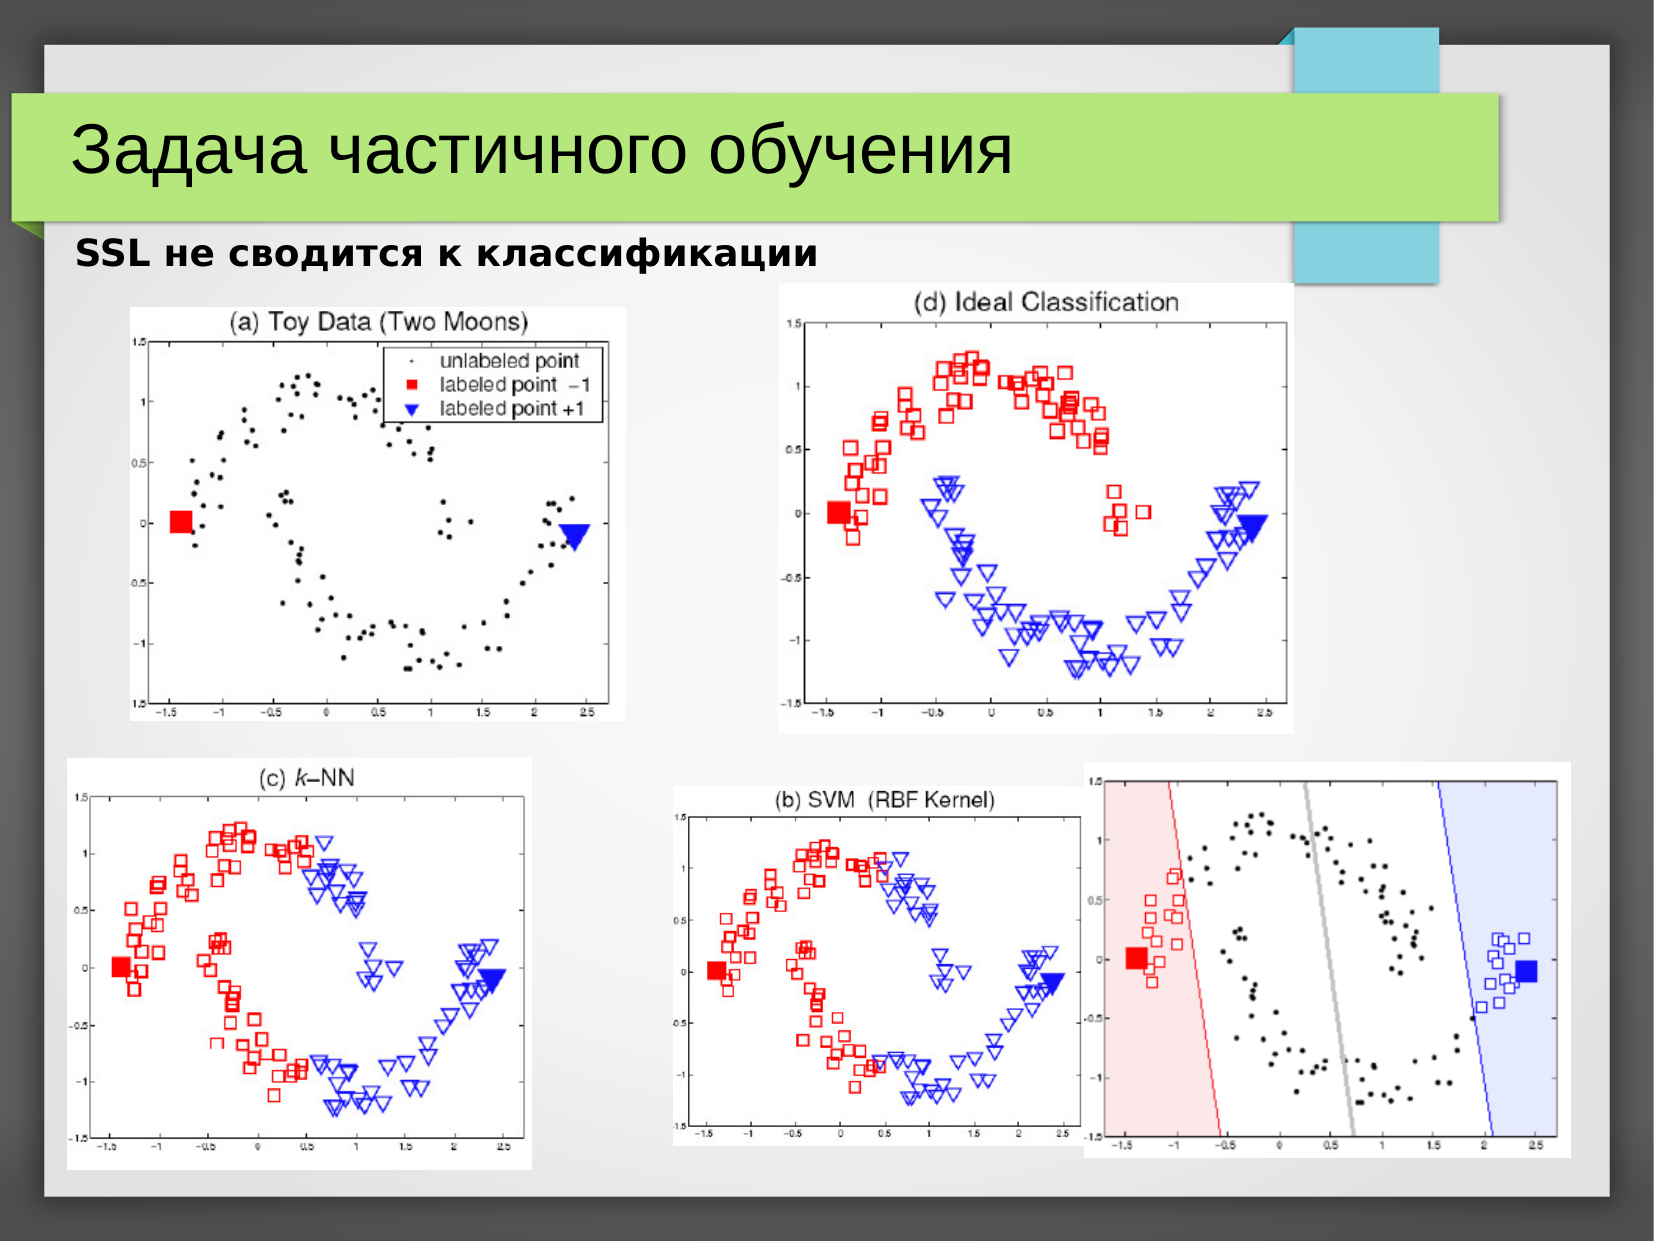

# Задача частичного обучения
SSL не сводится к классификации